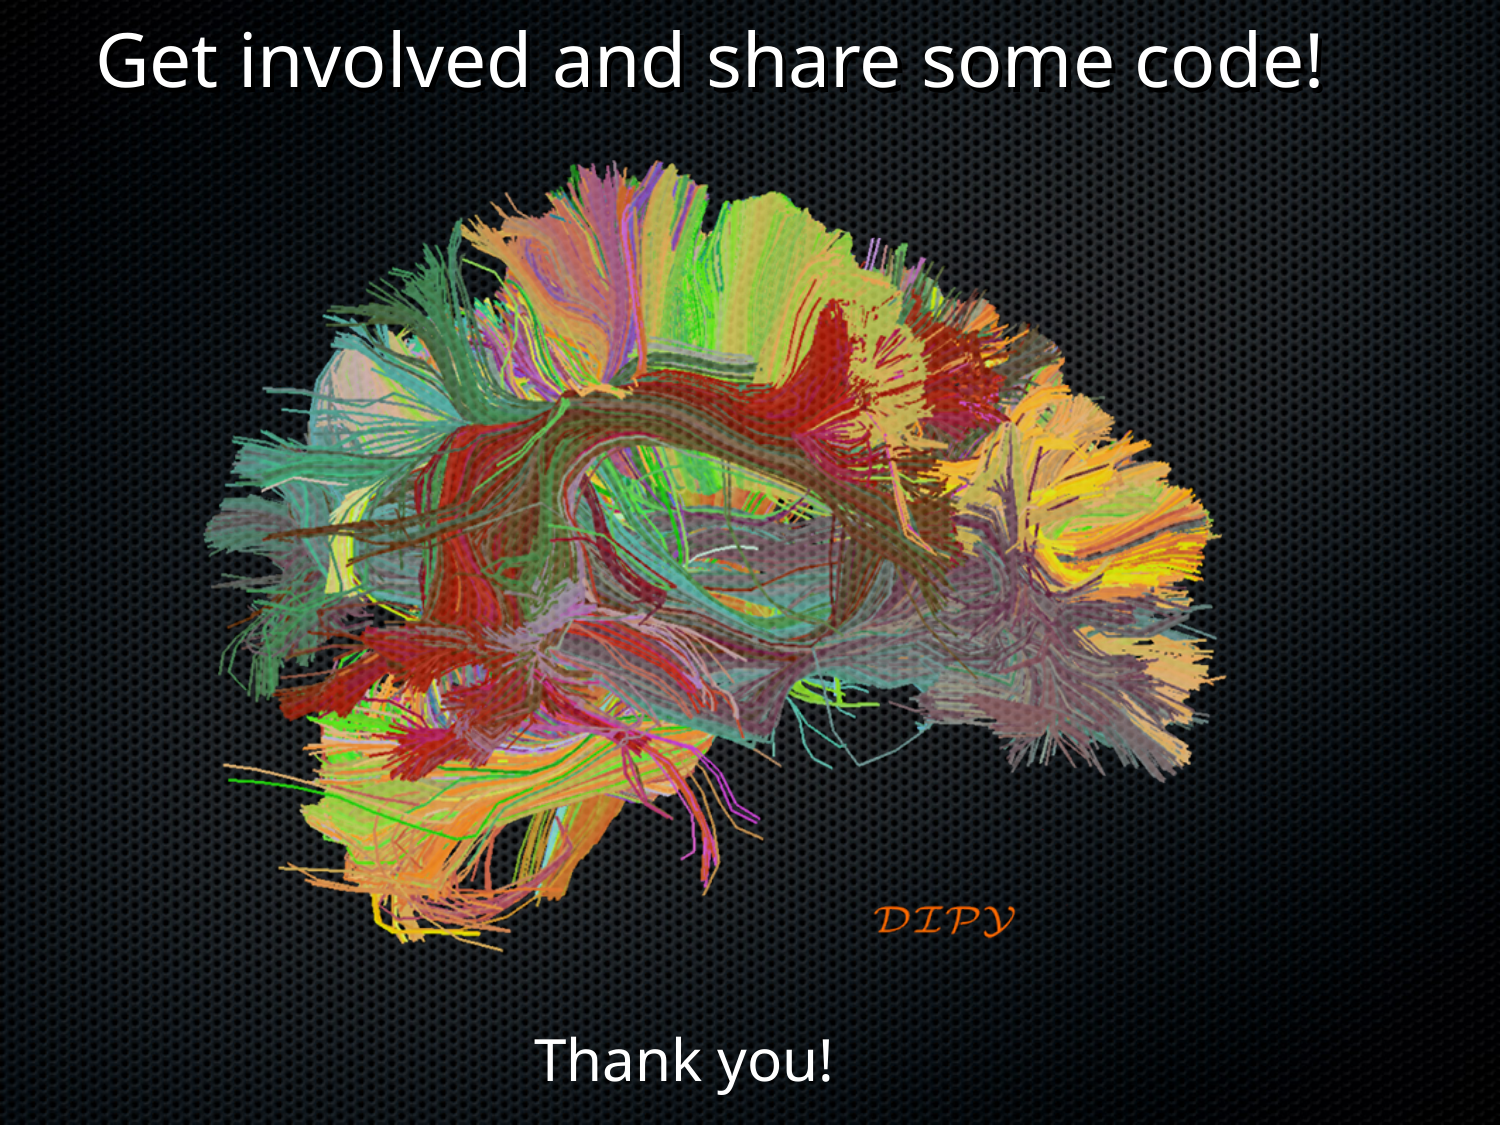

# Get involved and share some code!
Thank you!